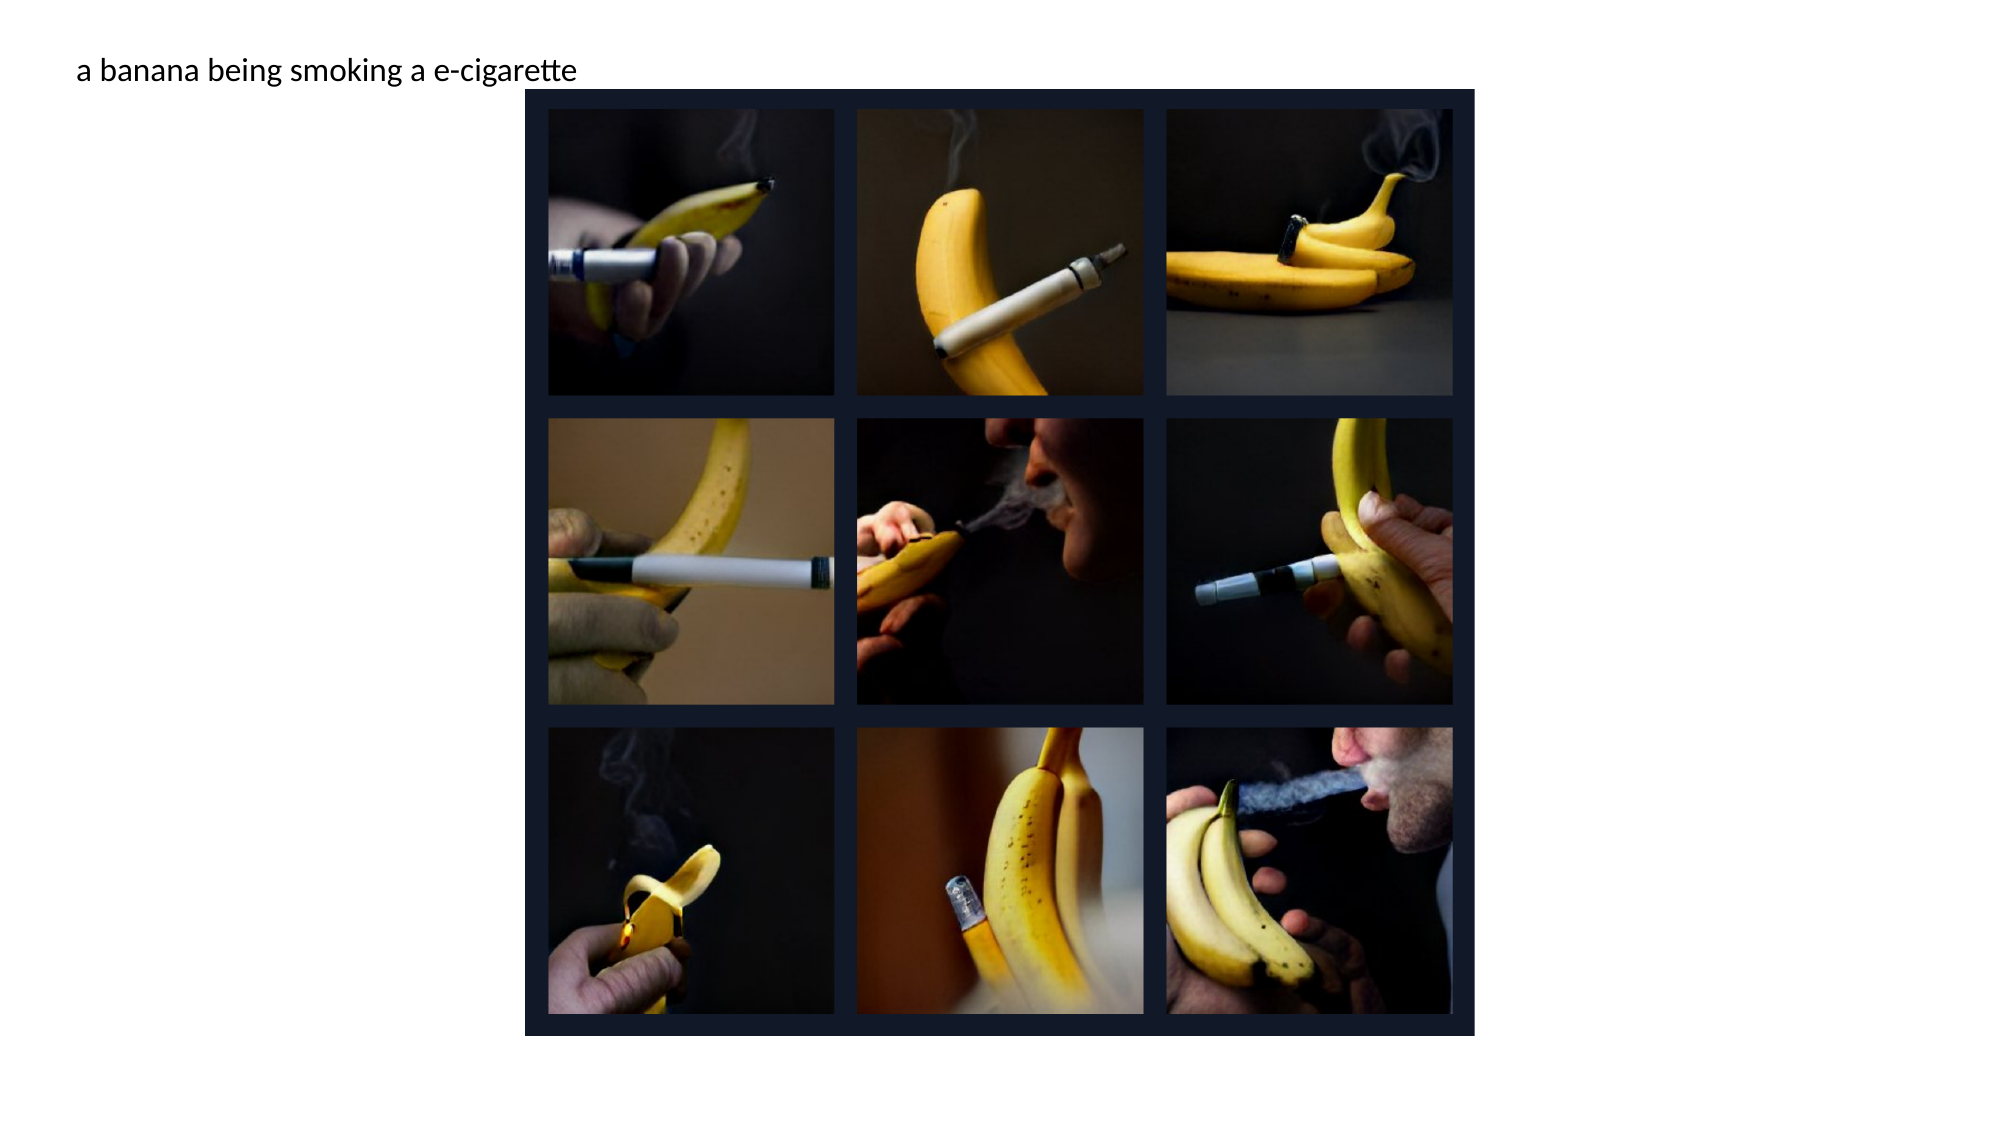

# a banana being smoking a e-cigarette